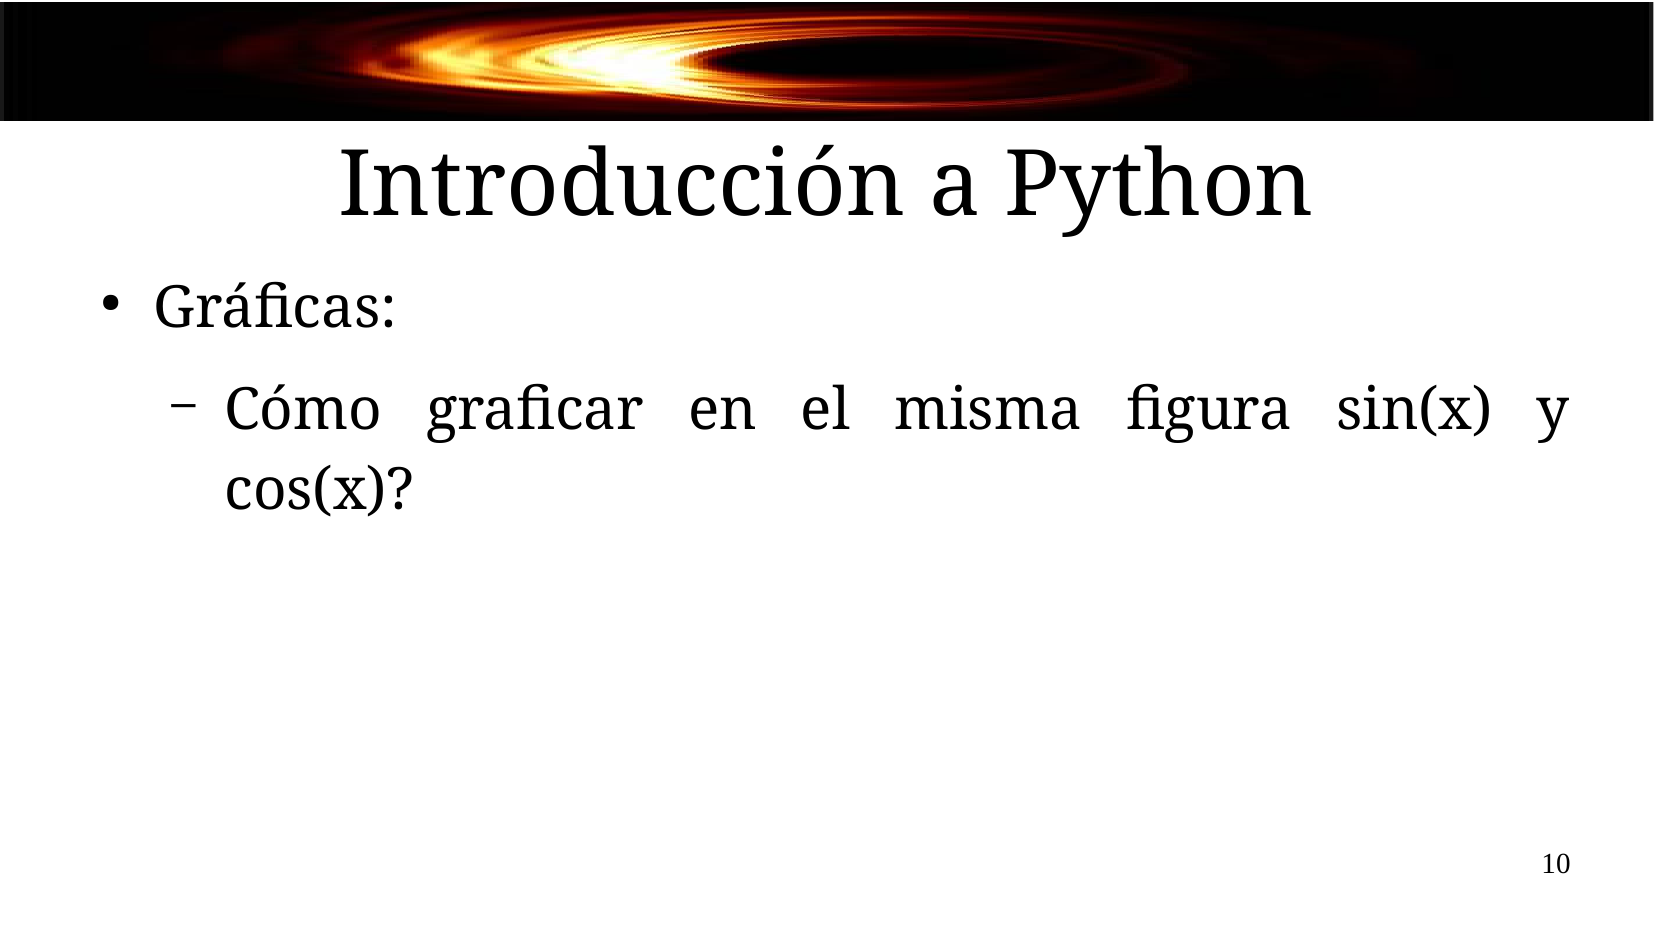

Introducción a Python
# Gráficas:
Cómo graficar en el misma figura sin(x) y cos(x)?
10